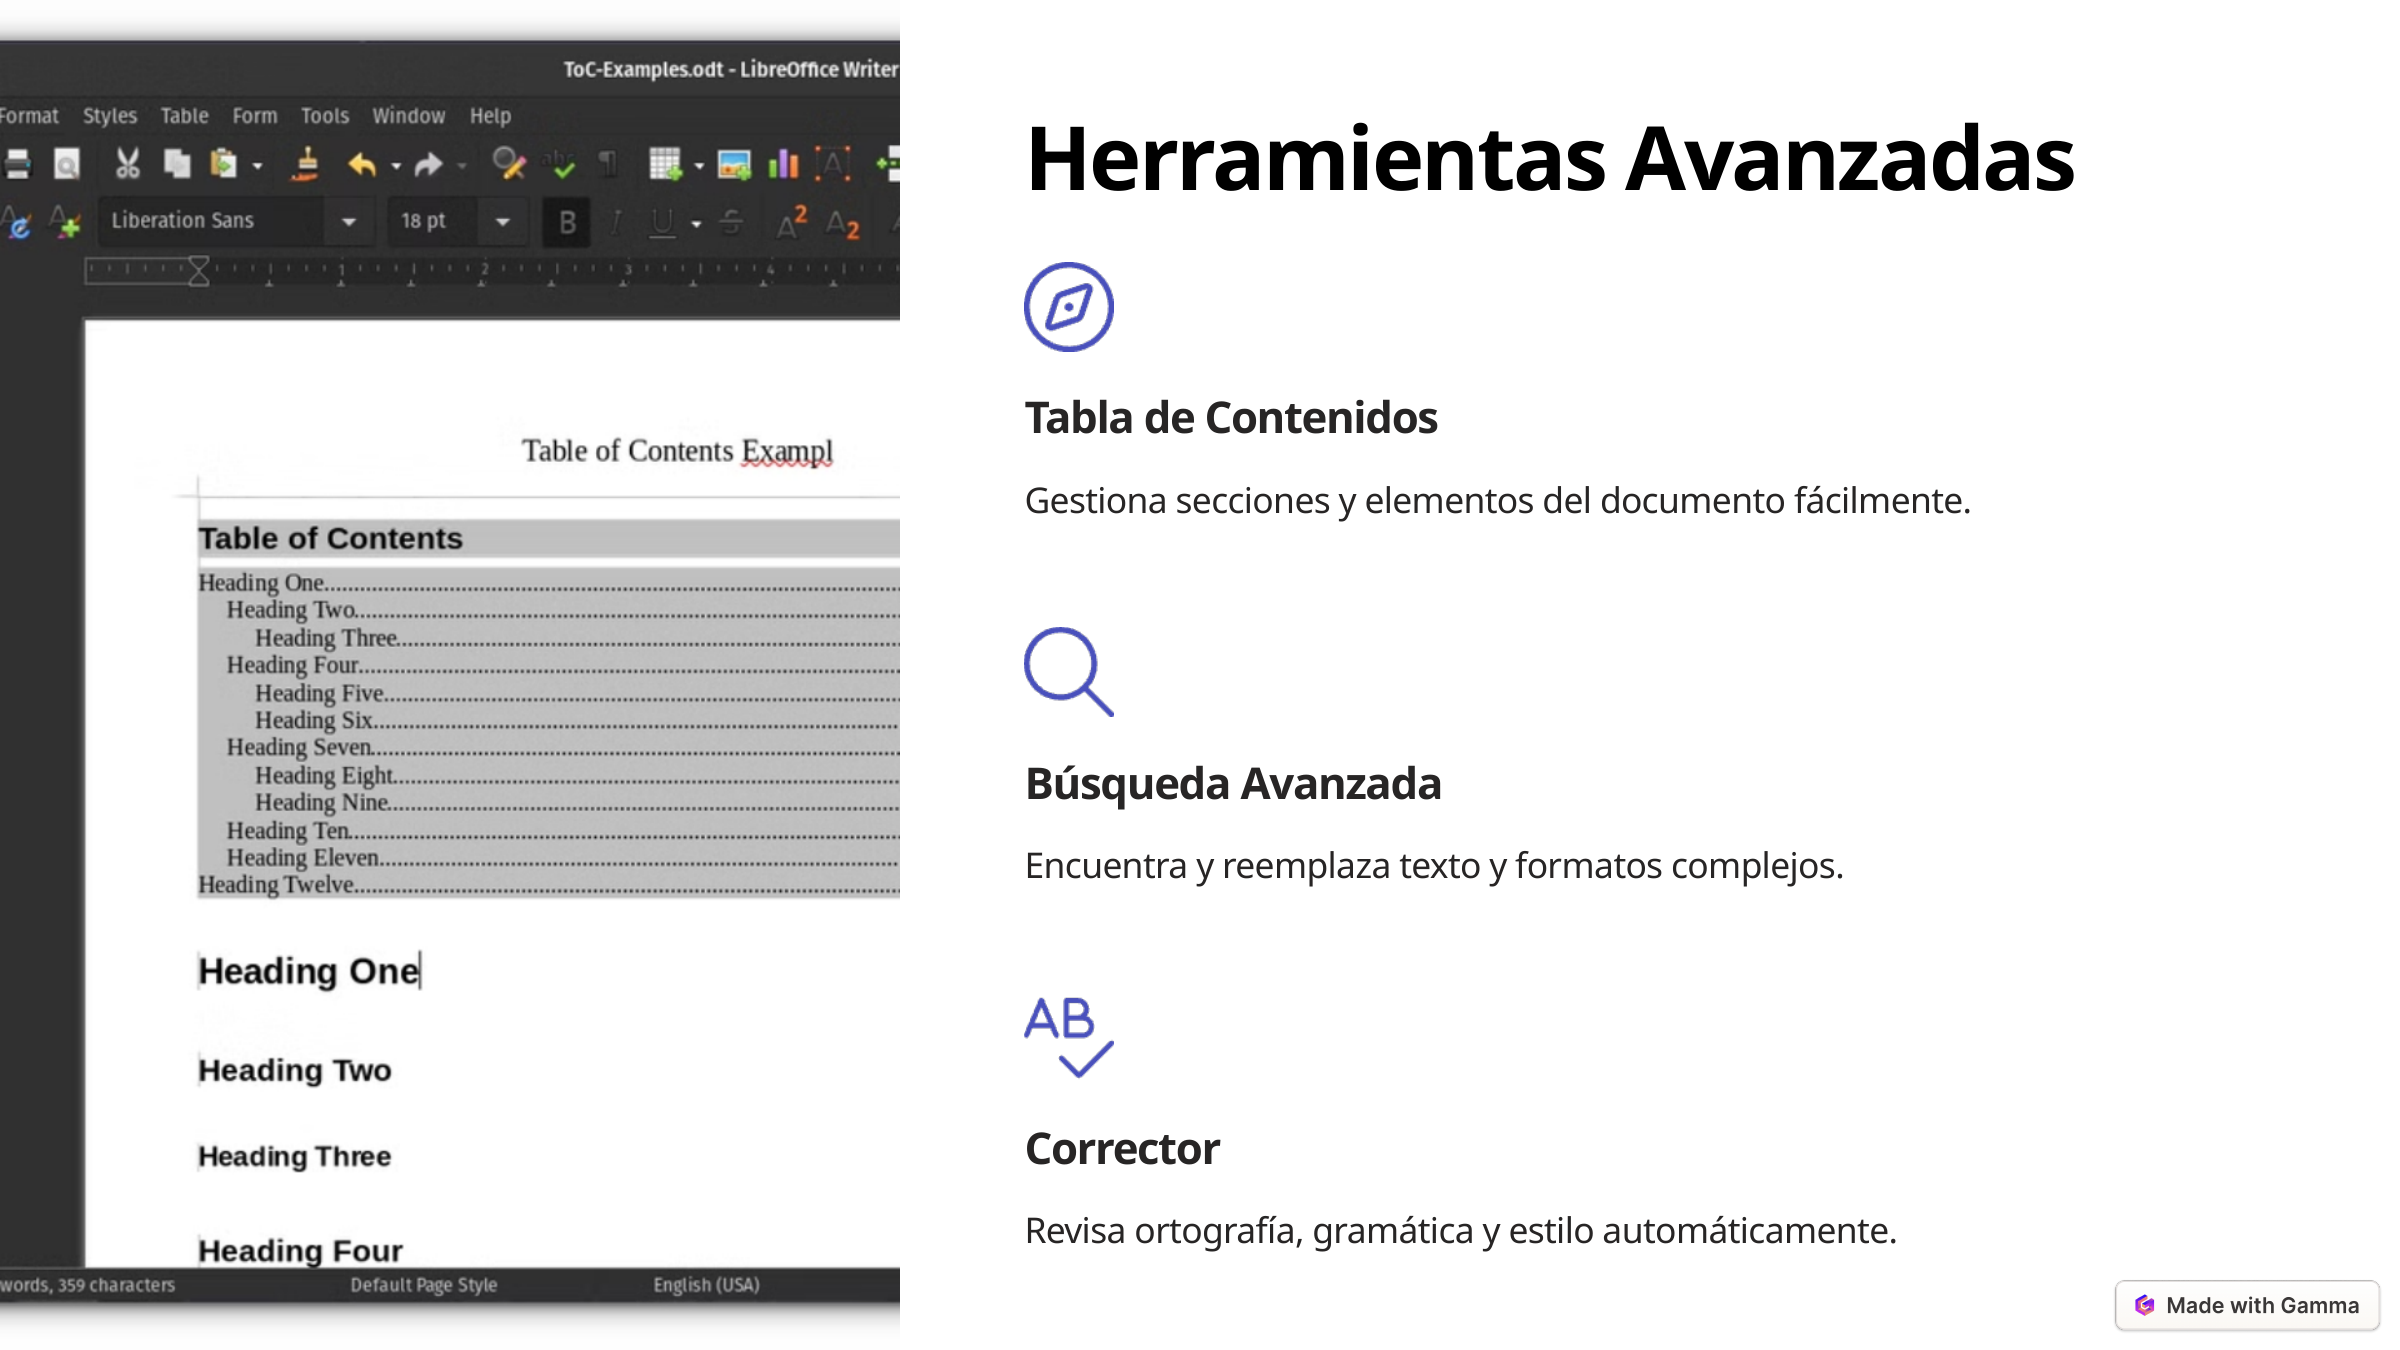

Herramientas Avanzadas
Tabla de Contenidos
Gestiona secciones y elementos del documento fácilmente.
Búsqueda Avanzada
Encuentra y reemplaza texto y formatos complejos.
Corrector
Revisa ortografía, gramática y estilo automáticamente.